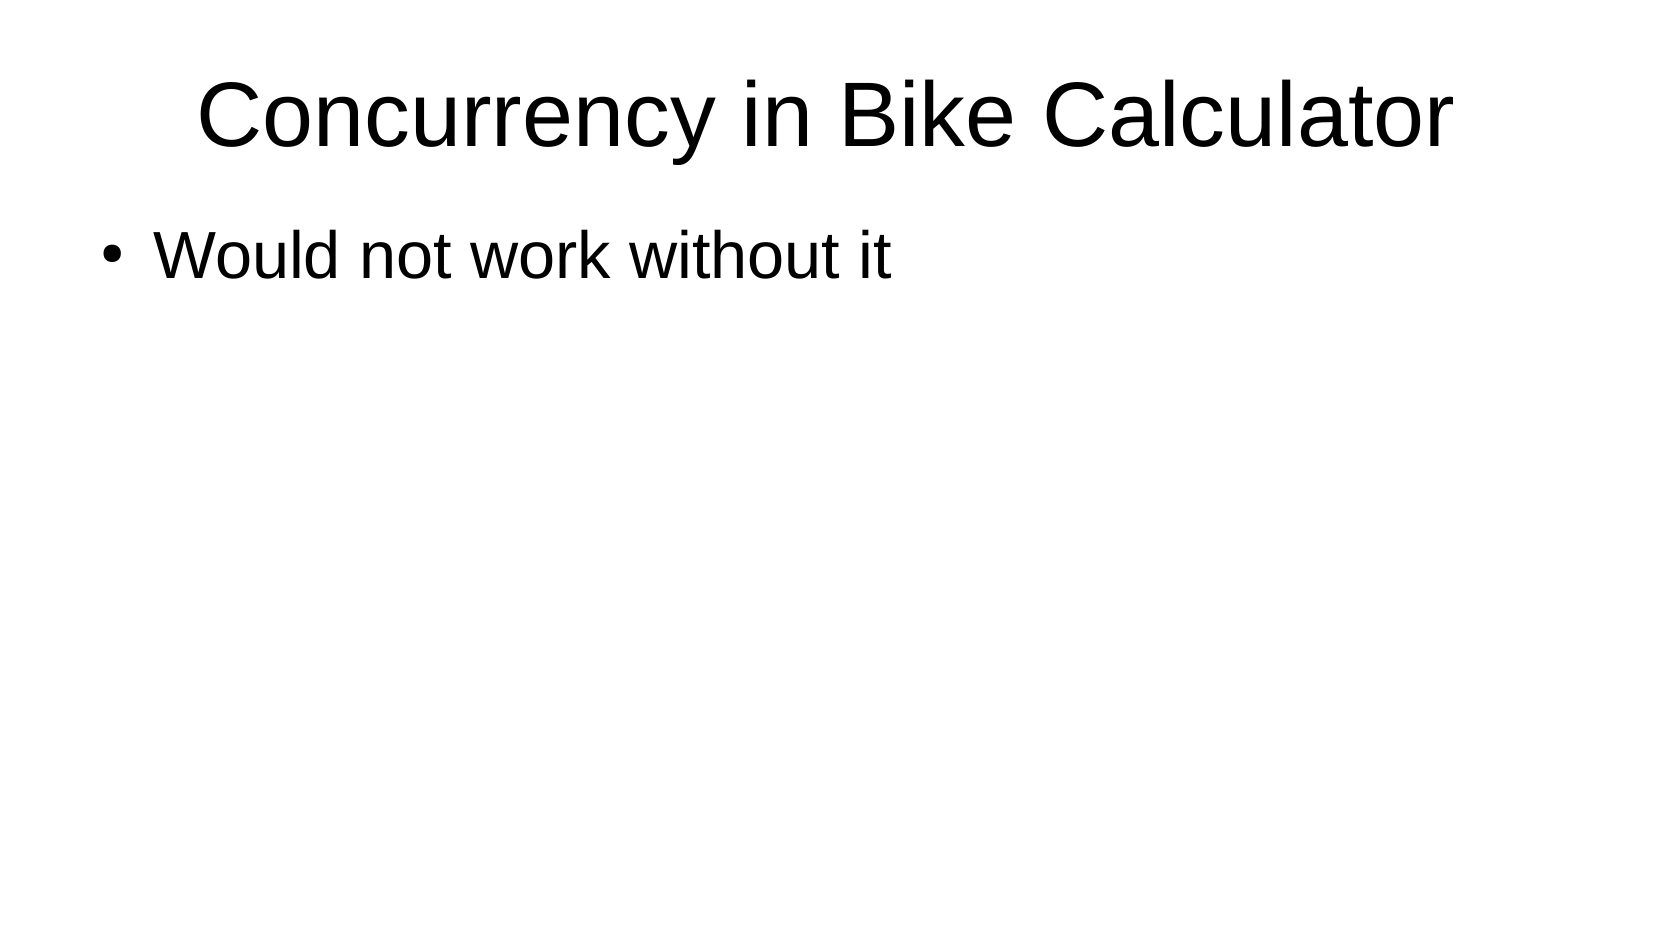

# Concurrency in Bike Calculator
Would not work without it